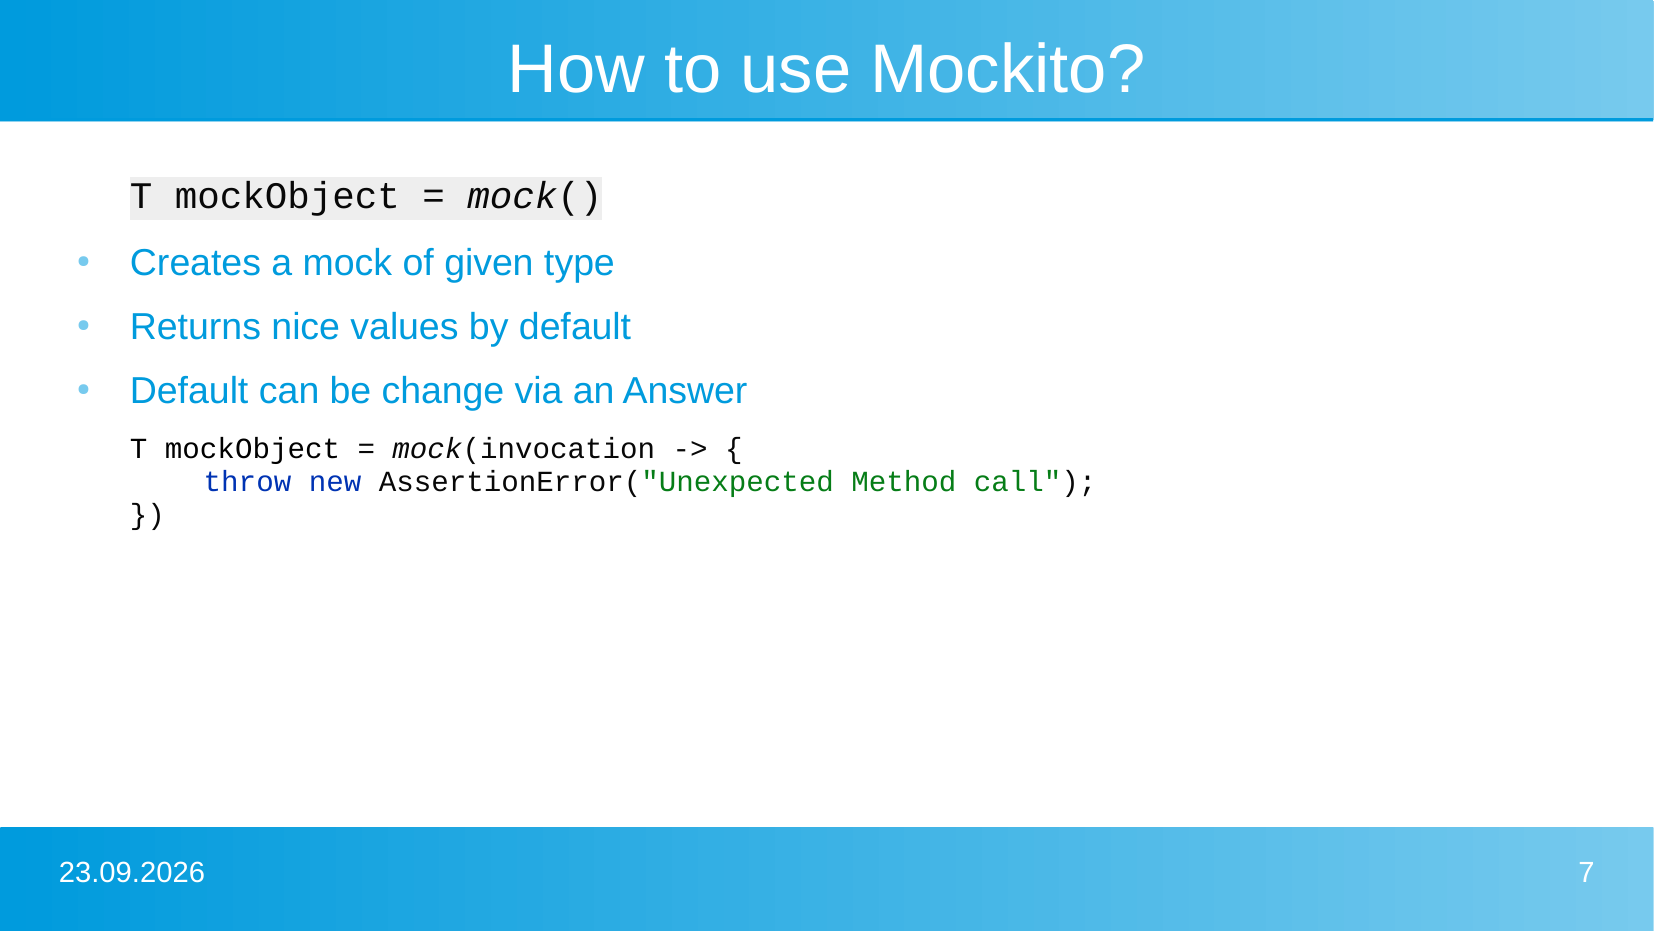

# How to use Mockito?
T mockObject = mock()
Creates a mock of given type
Returns nice values by default
Default can be change via an Answer
T mockObject = mock(invocation -> {
	throw new AssertionError("Unexpected Method call");
})
7